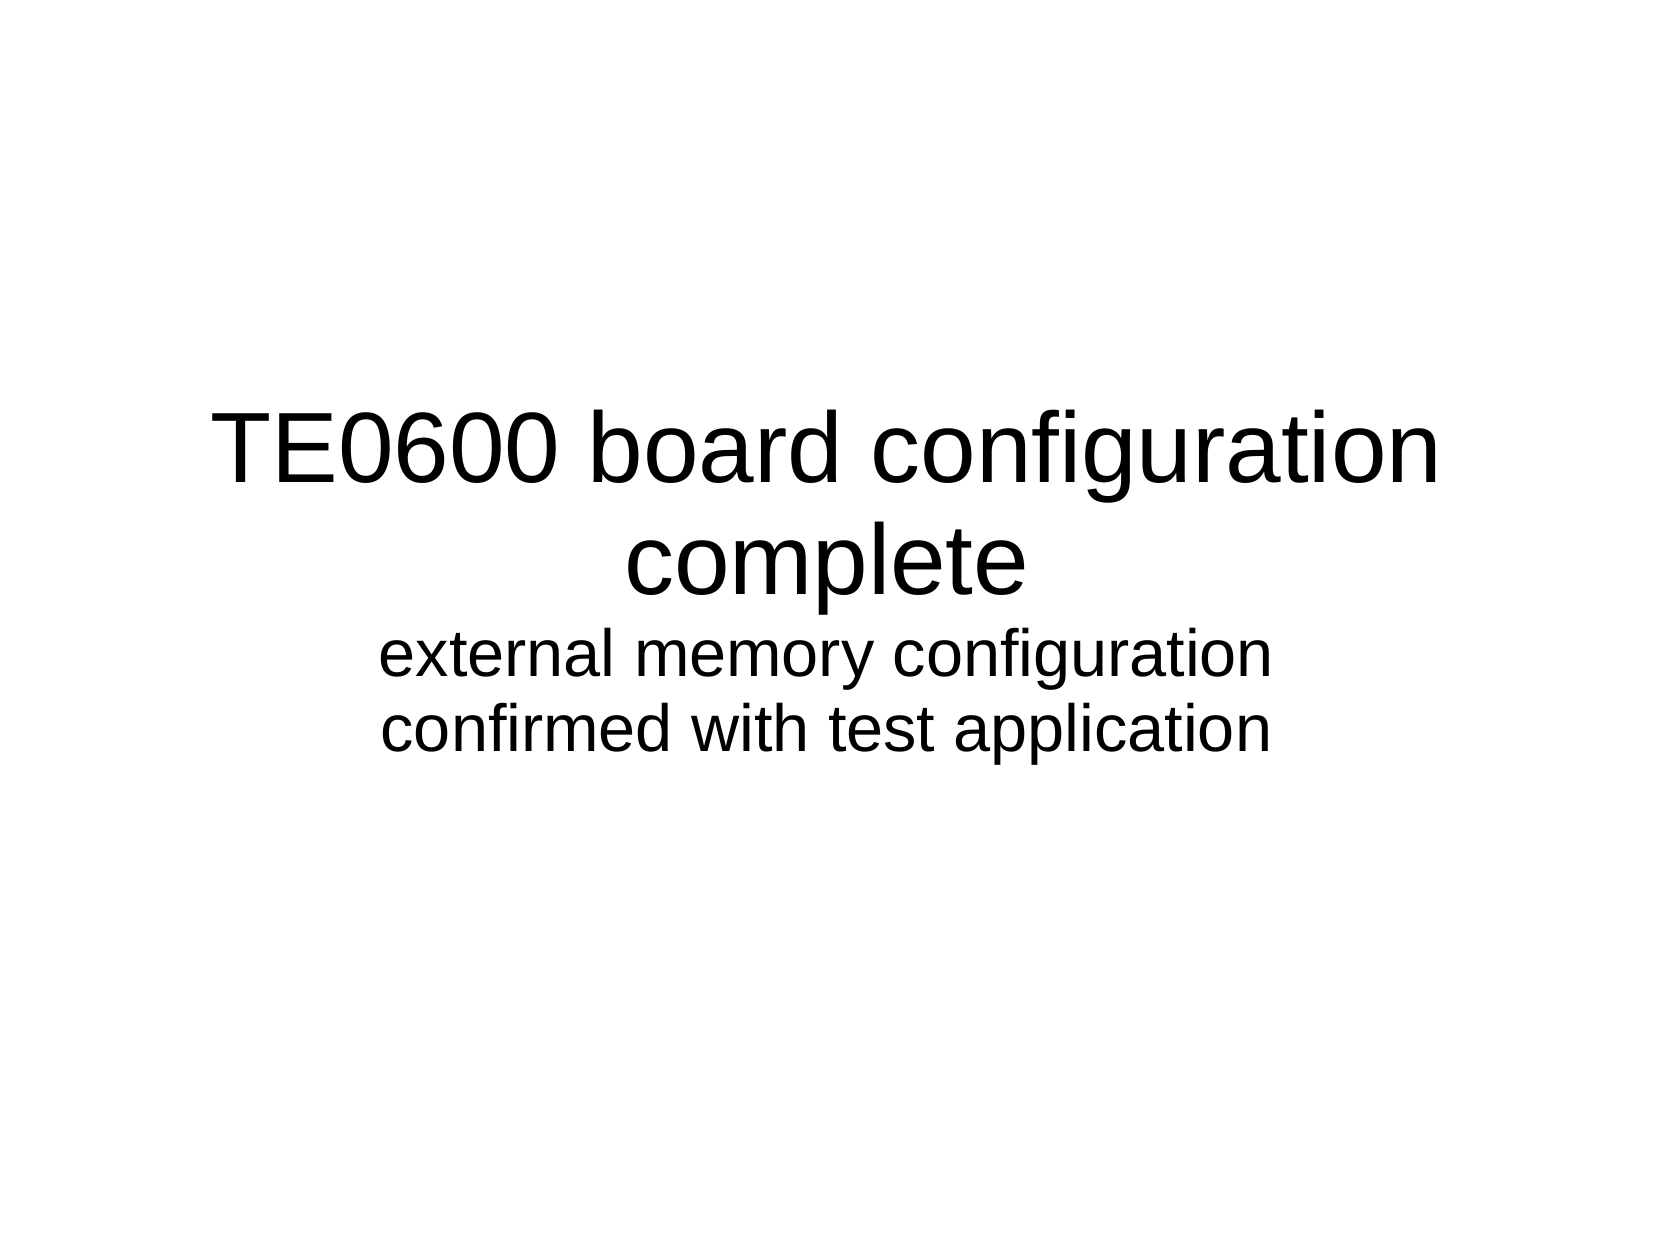

# TE0600 board configuration
complete
external memory configuration
confirmed with test application